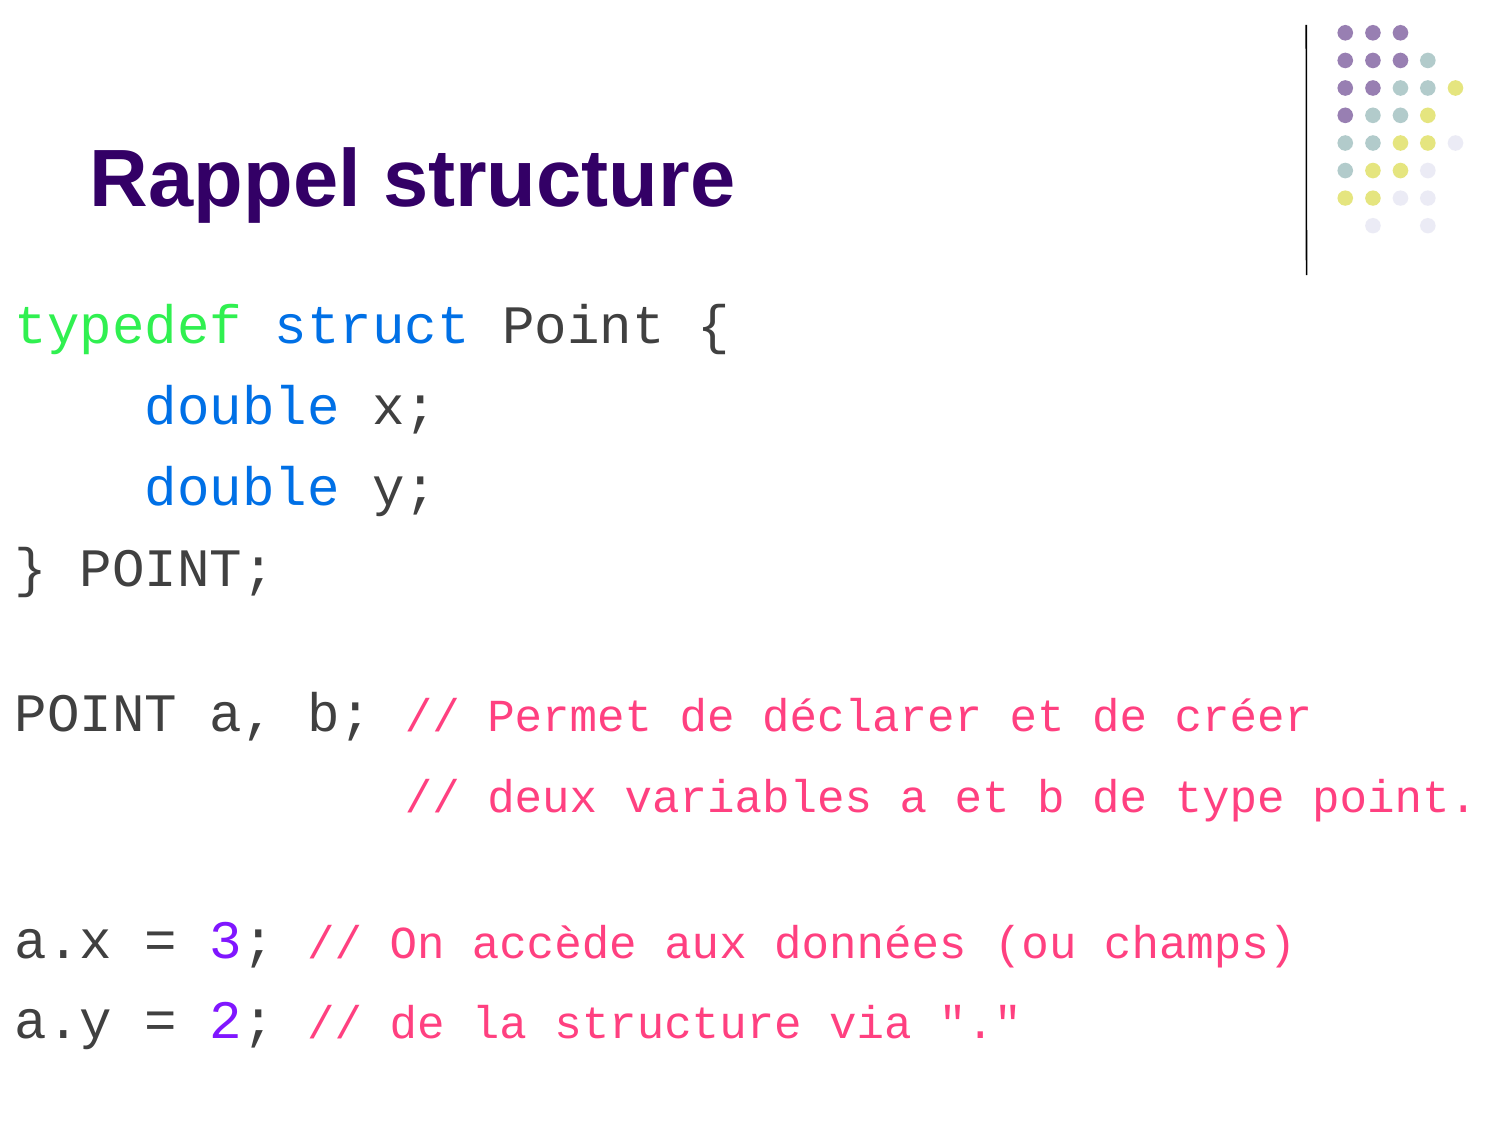

# Rappel structure
typedef struct Point {
 double x;
 double y;
} POINT;
POINT a, b; // Permet de déclarer et de créer
 // deux variables a et b de type point.
a.x = 3; // On accède aux données (ou champs)
a.y = 2; // de la structure via "."